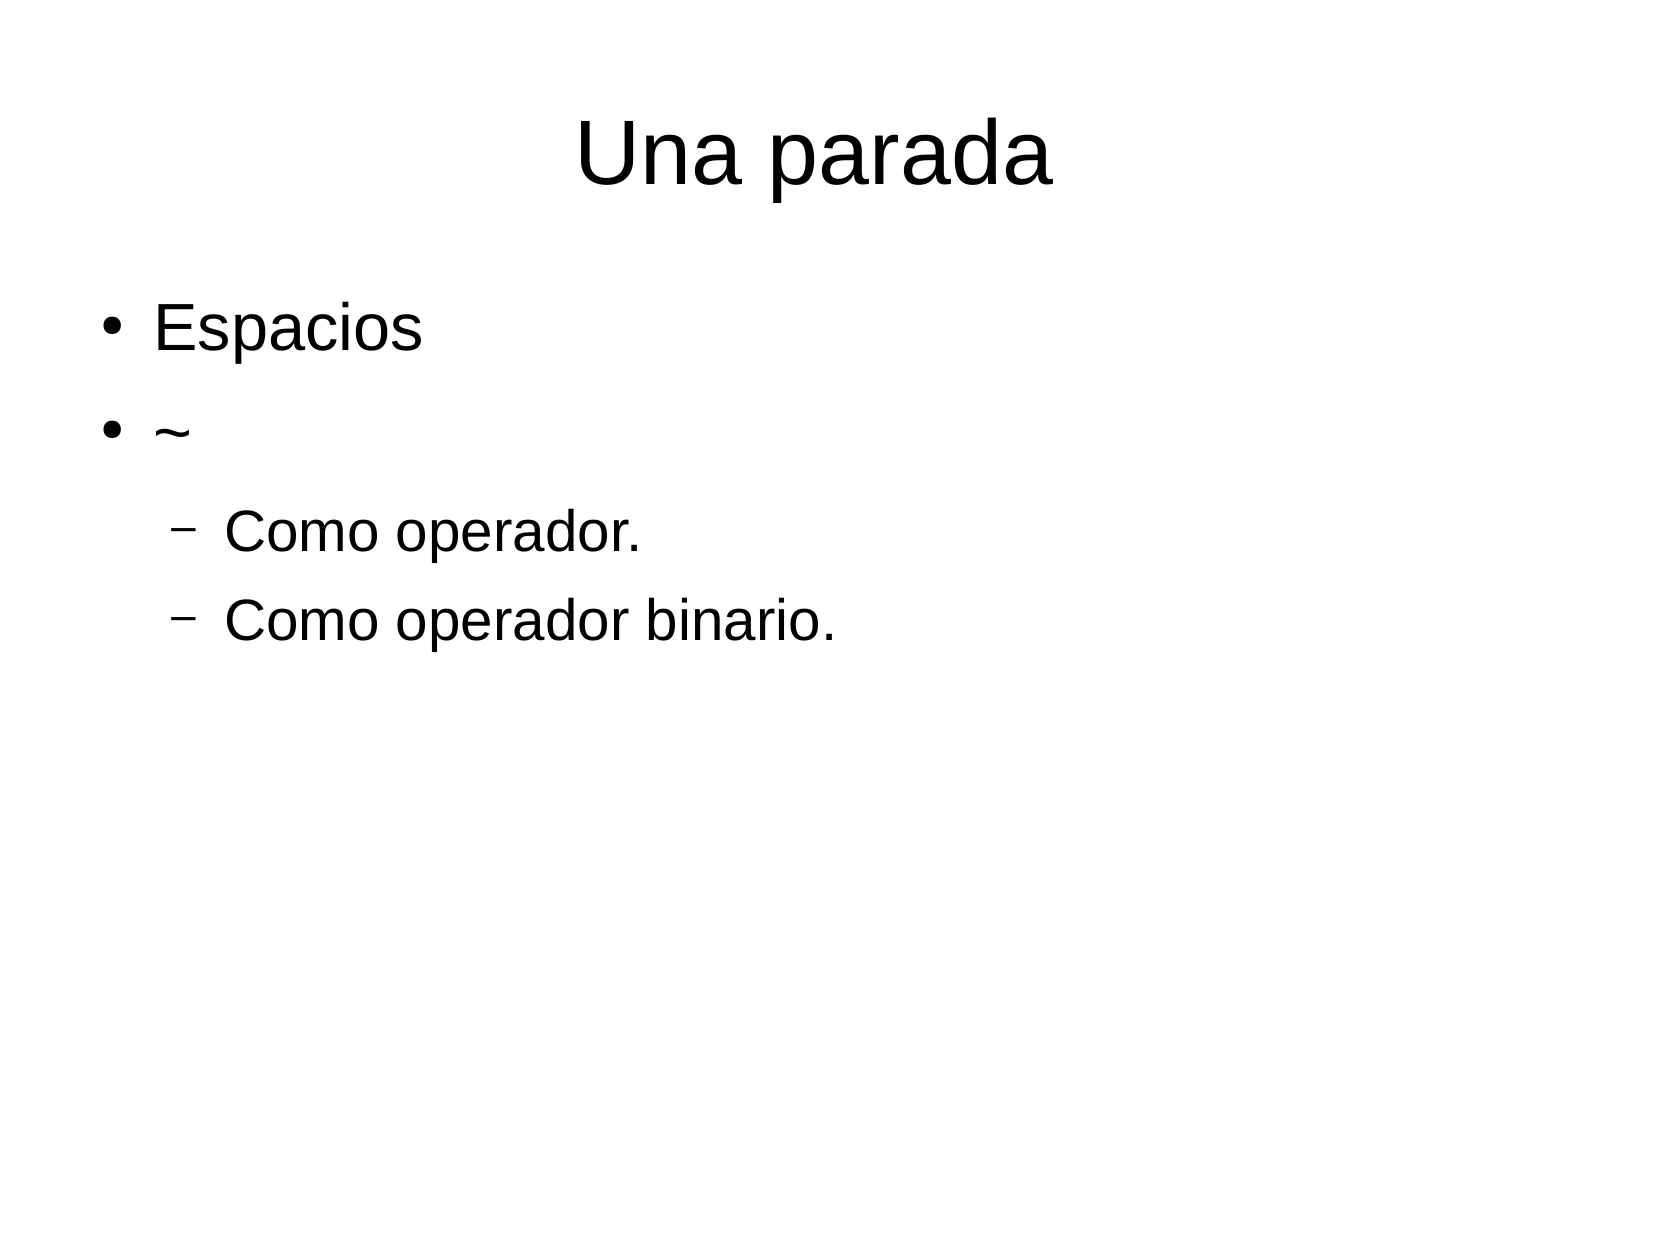

# Una parada
Espacios
~
Como operador.
Como operador binario.